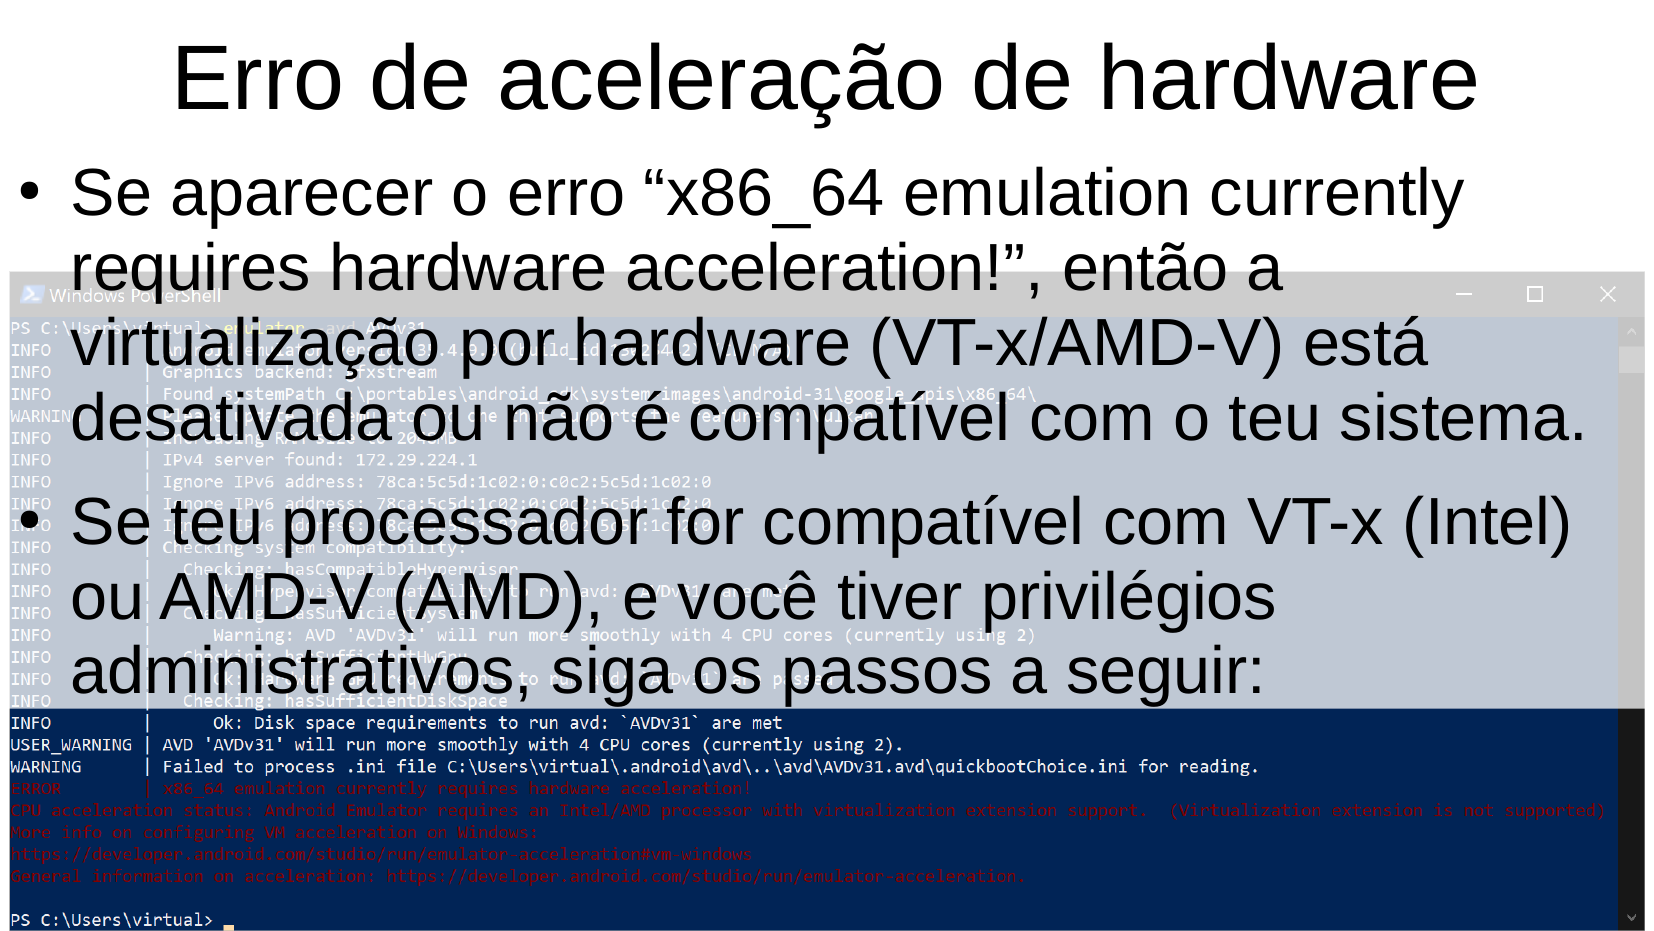

# Erro de aceleração de hardware
Se aparecer o erro “x86_64 emulation currently requires hardware acceleration!”, então a virtualização por hardware (VT-x/AMD-V) está desativada ou não é compatível com o teu sistema.
Se teu processador for compatível com VT-x (Intel) ou AMD-V (AMD), e você tiver privilégios administrativos, siga os passos a seguir: